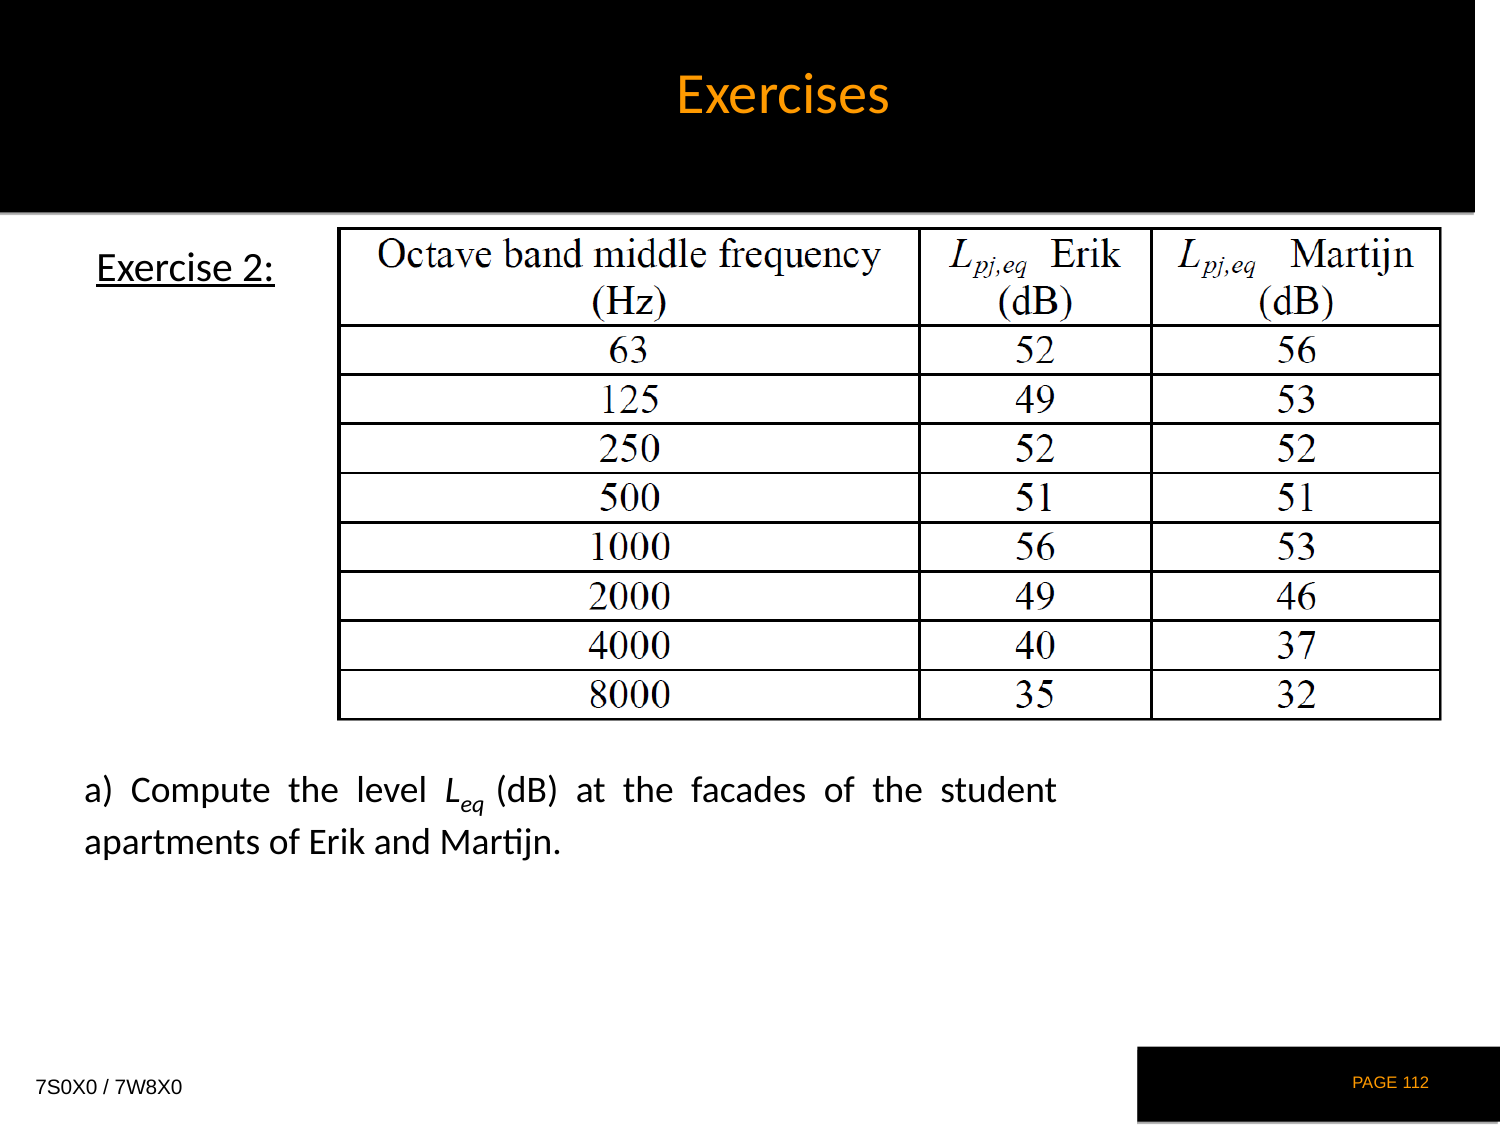

#
Exercises
Exercise 2:
a) Compute the level Leq (dB) at the facades of the student apartments of Erik and Martijn.
PAGE 2
7S0X0 / 7W8X0
2017/02/09
PAGE